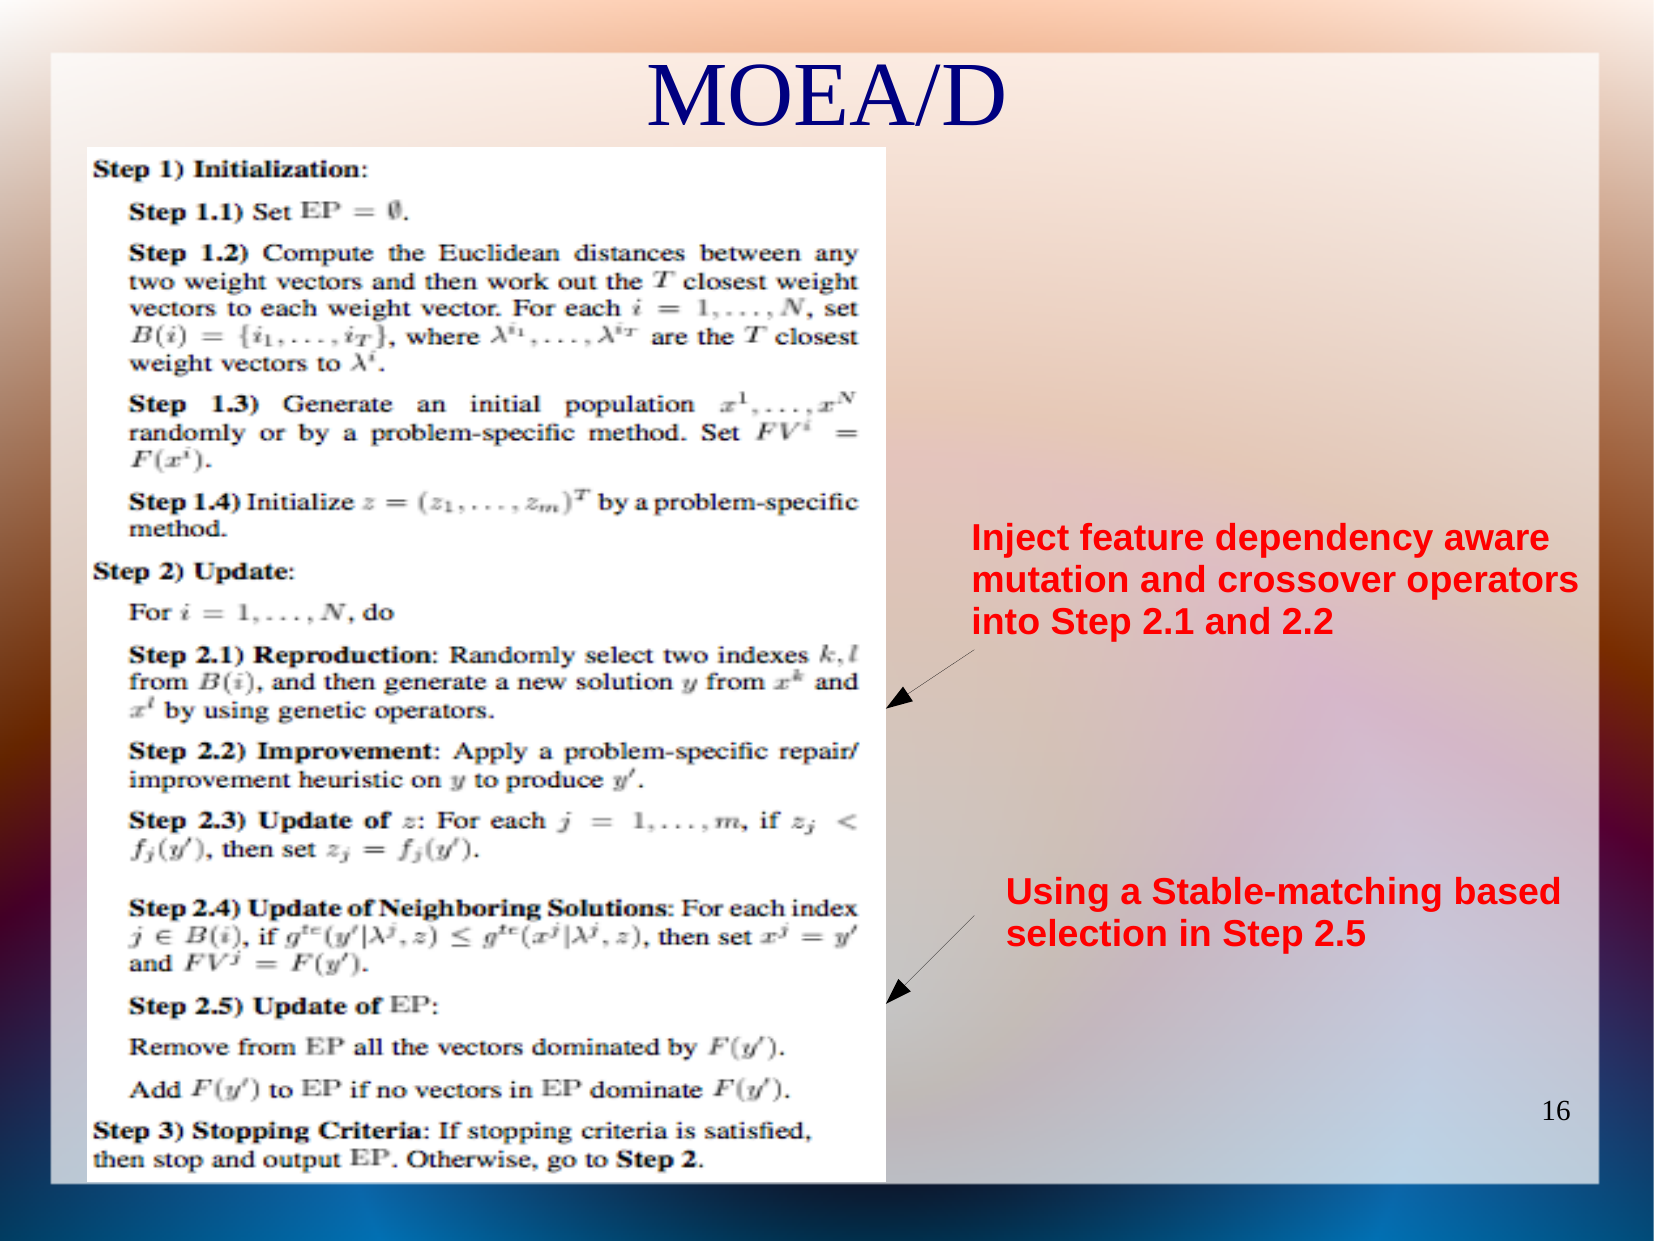

# MOEA/D
Inject feature dependency aware
mutation and crossover operators
into Step 2.1 and 2.2
Using a Stable-matching based
selection in Step 2.5
16